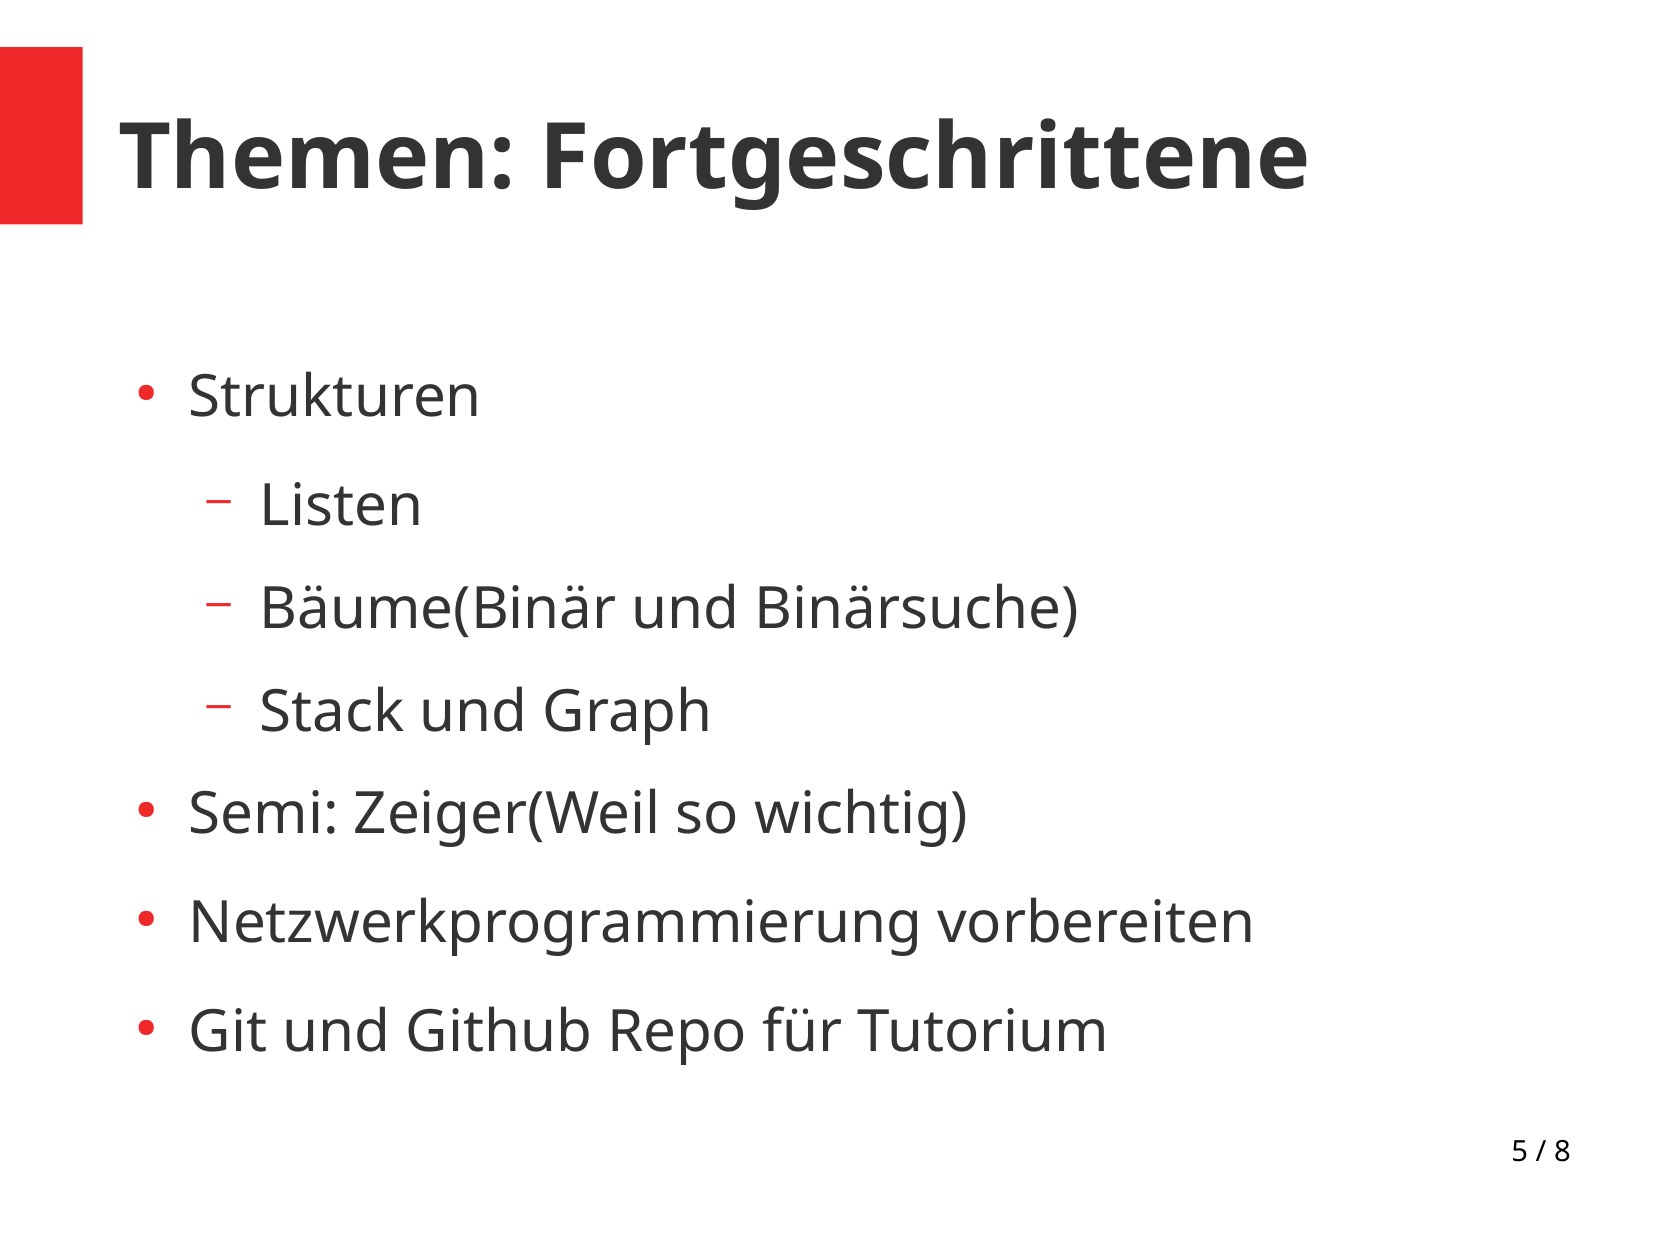

# Themen: Fortgeschrittene
Strukturen
Listen
Bäume(Binär und Binärsuche)
Stack und Graph
Semi: Zeiger(Weil so wichtig)
Netzwerkprogrammierung vorbereiten
Git und Github Repo für Tutorium
5